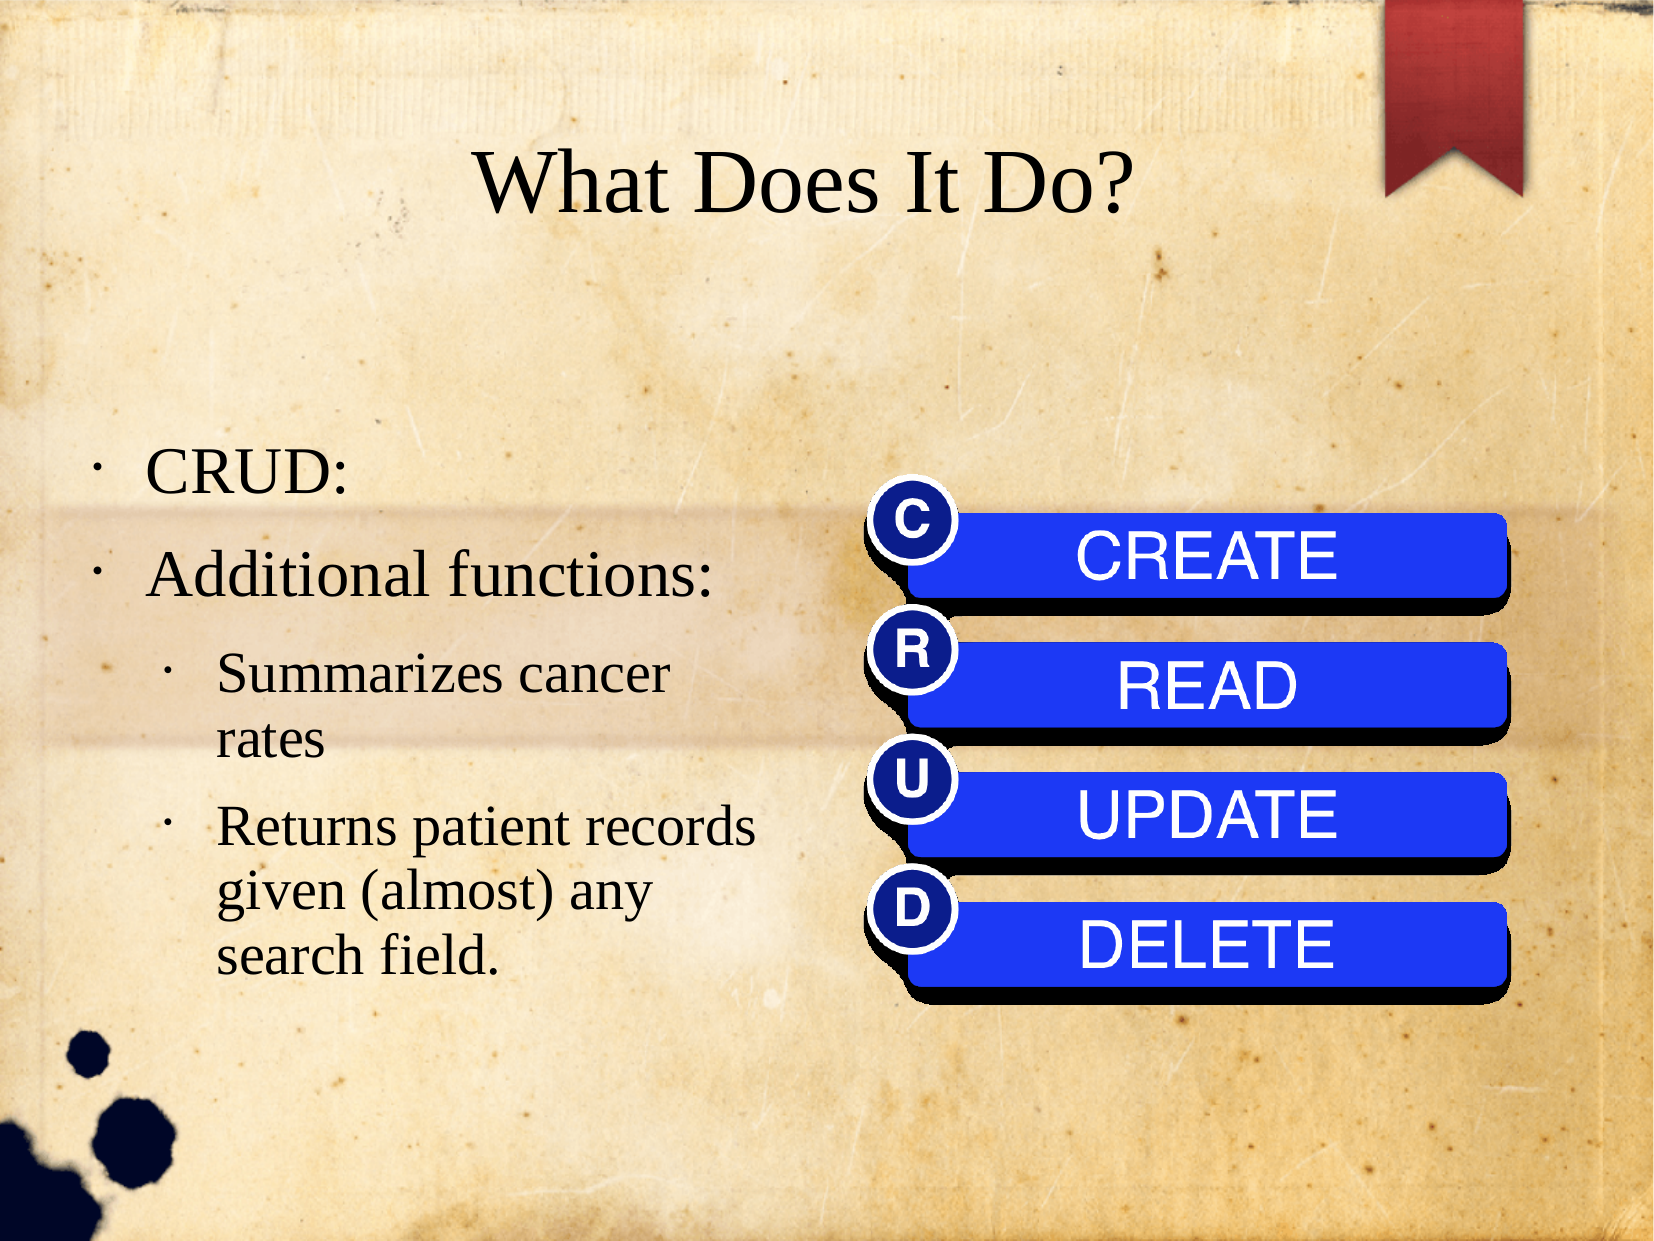

# What Does It Do?
CRUD:
Additional functions:
Summarizes cancer rates
Returns patient records given (almost) any search field.